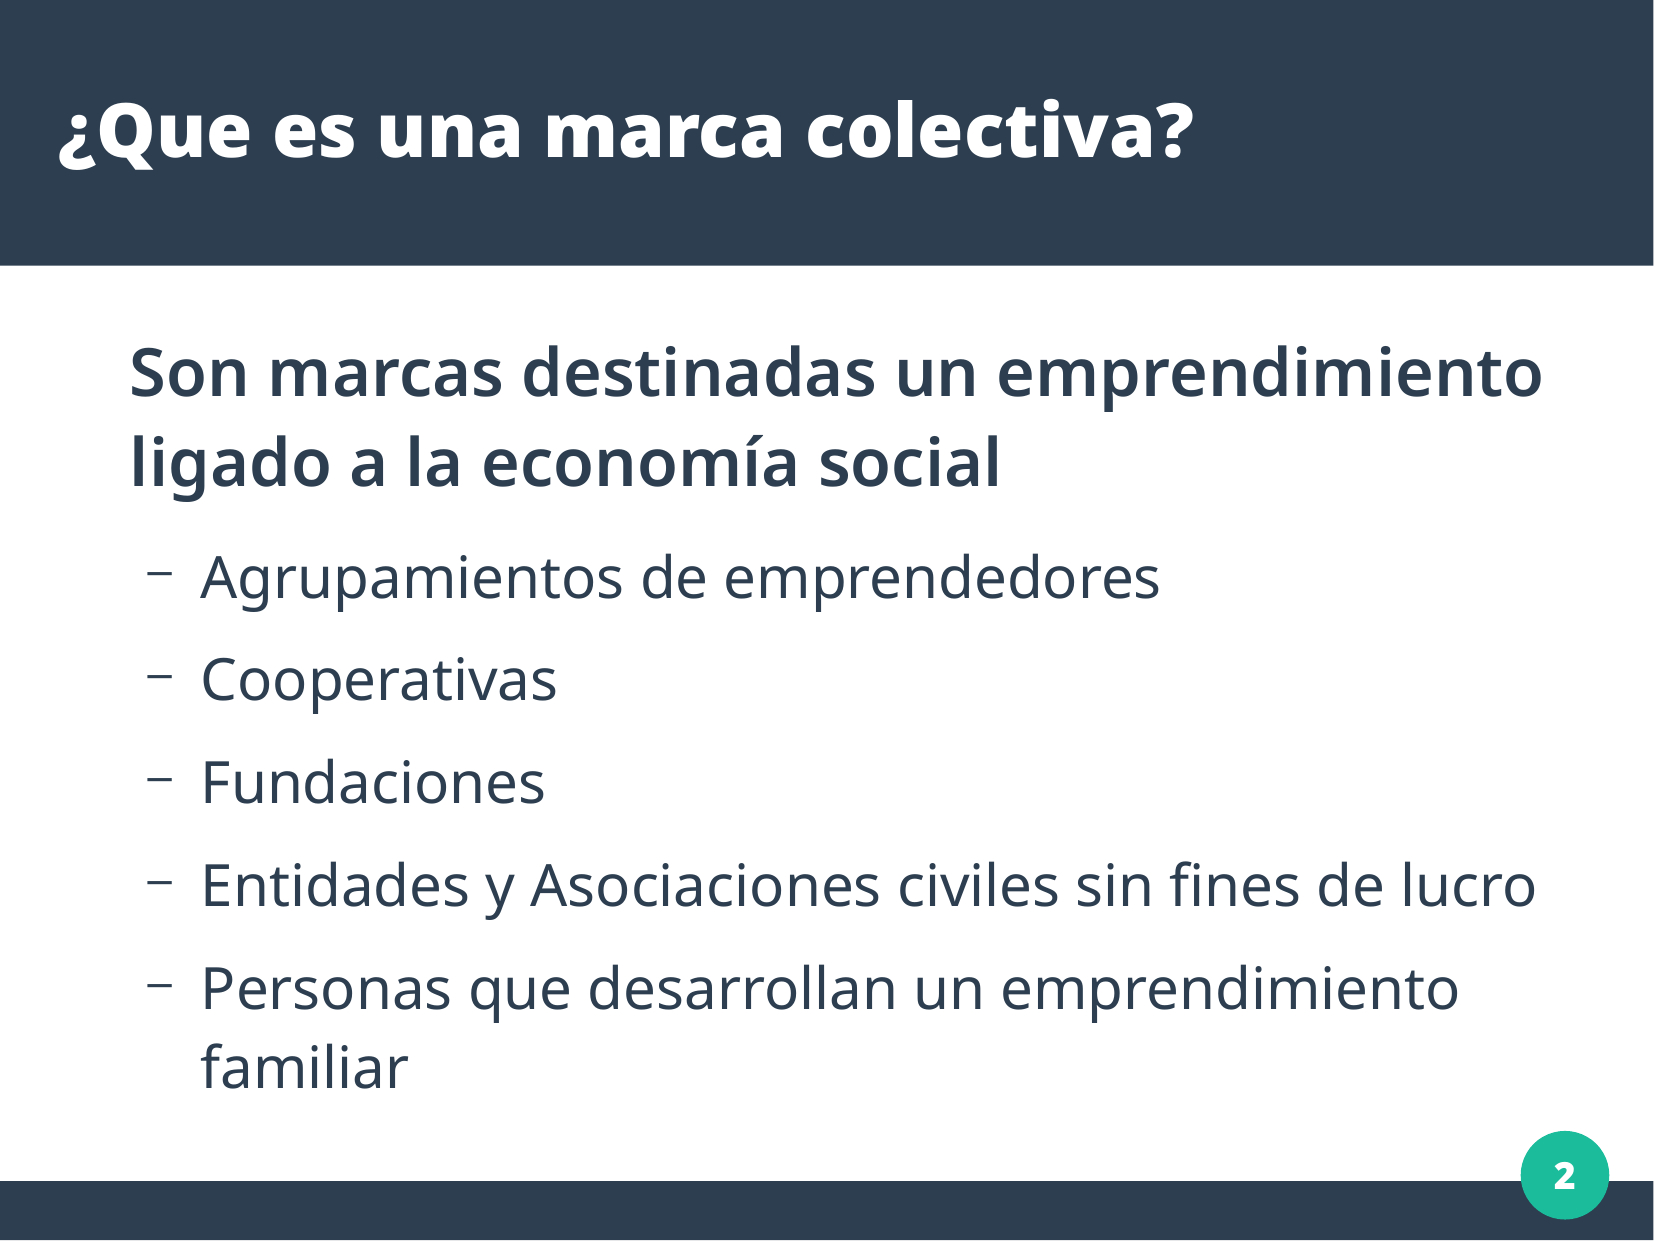

# ¿Que es una marca colectiva?
Son marcas destinadas un emprendimiento ligado a la economía social
Agrupamientos de emprendedores
Cooperativas
Fundaciones
Entidades y Asociaciones civiles sin fines de lucro
Personas que desarrollan un emprendimiento familiar
2